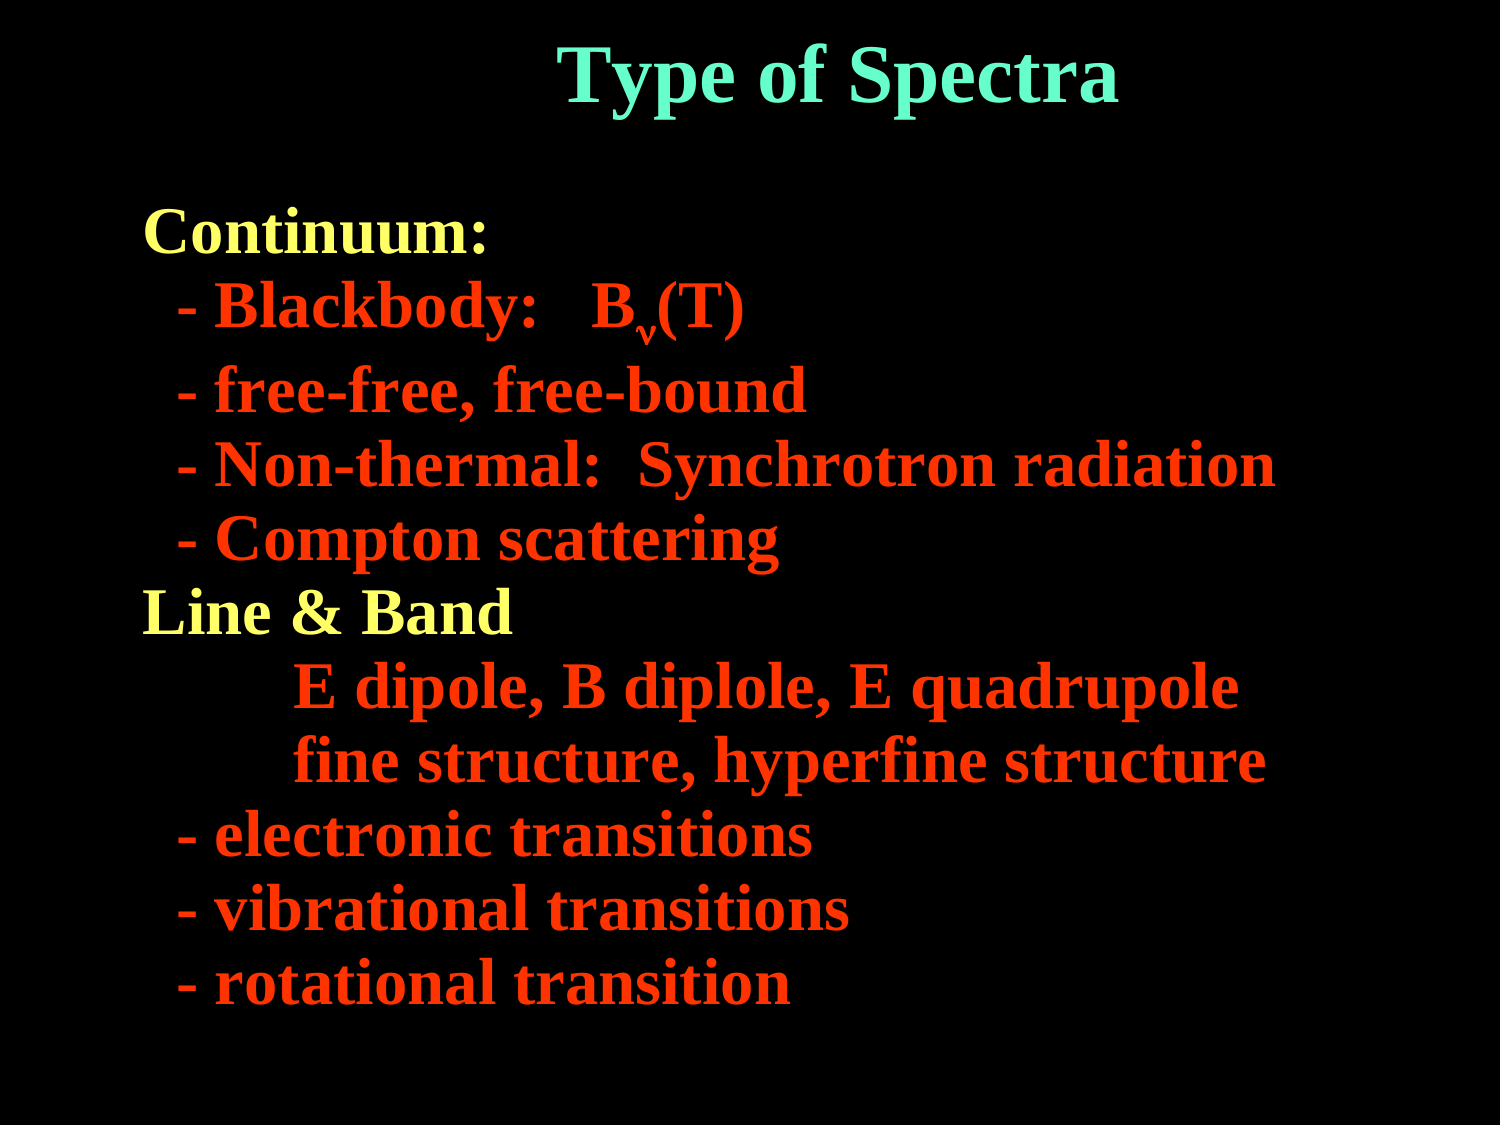

Type of Spectra
 Continuum:
 - Blackbody: B(T)
 - free-free, free-bound
 - Non-thermal: Synchrotron radiation
 - Compton scattering
 Line & Band
 E dipole, B diplole, E quadrupole
 fine structure, hyperfine structure
 - electronic transitions
 - vibrational transitions
 - rotational transition